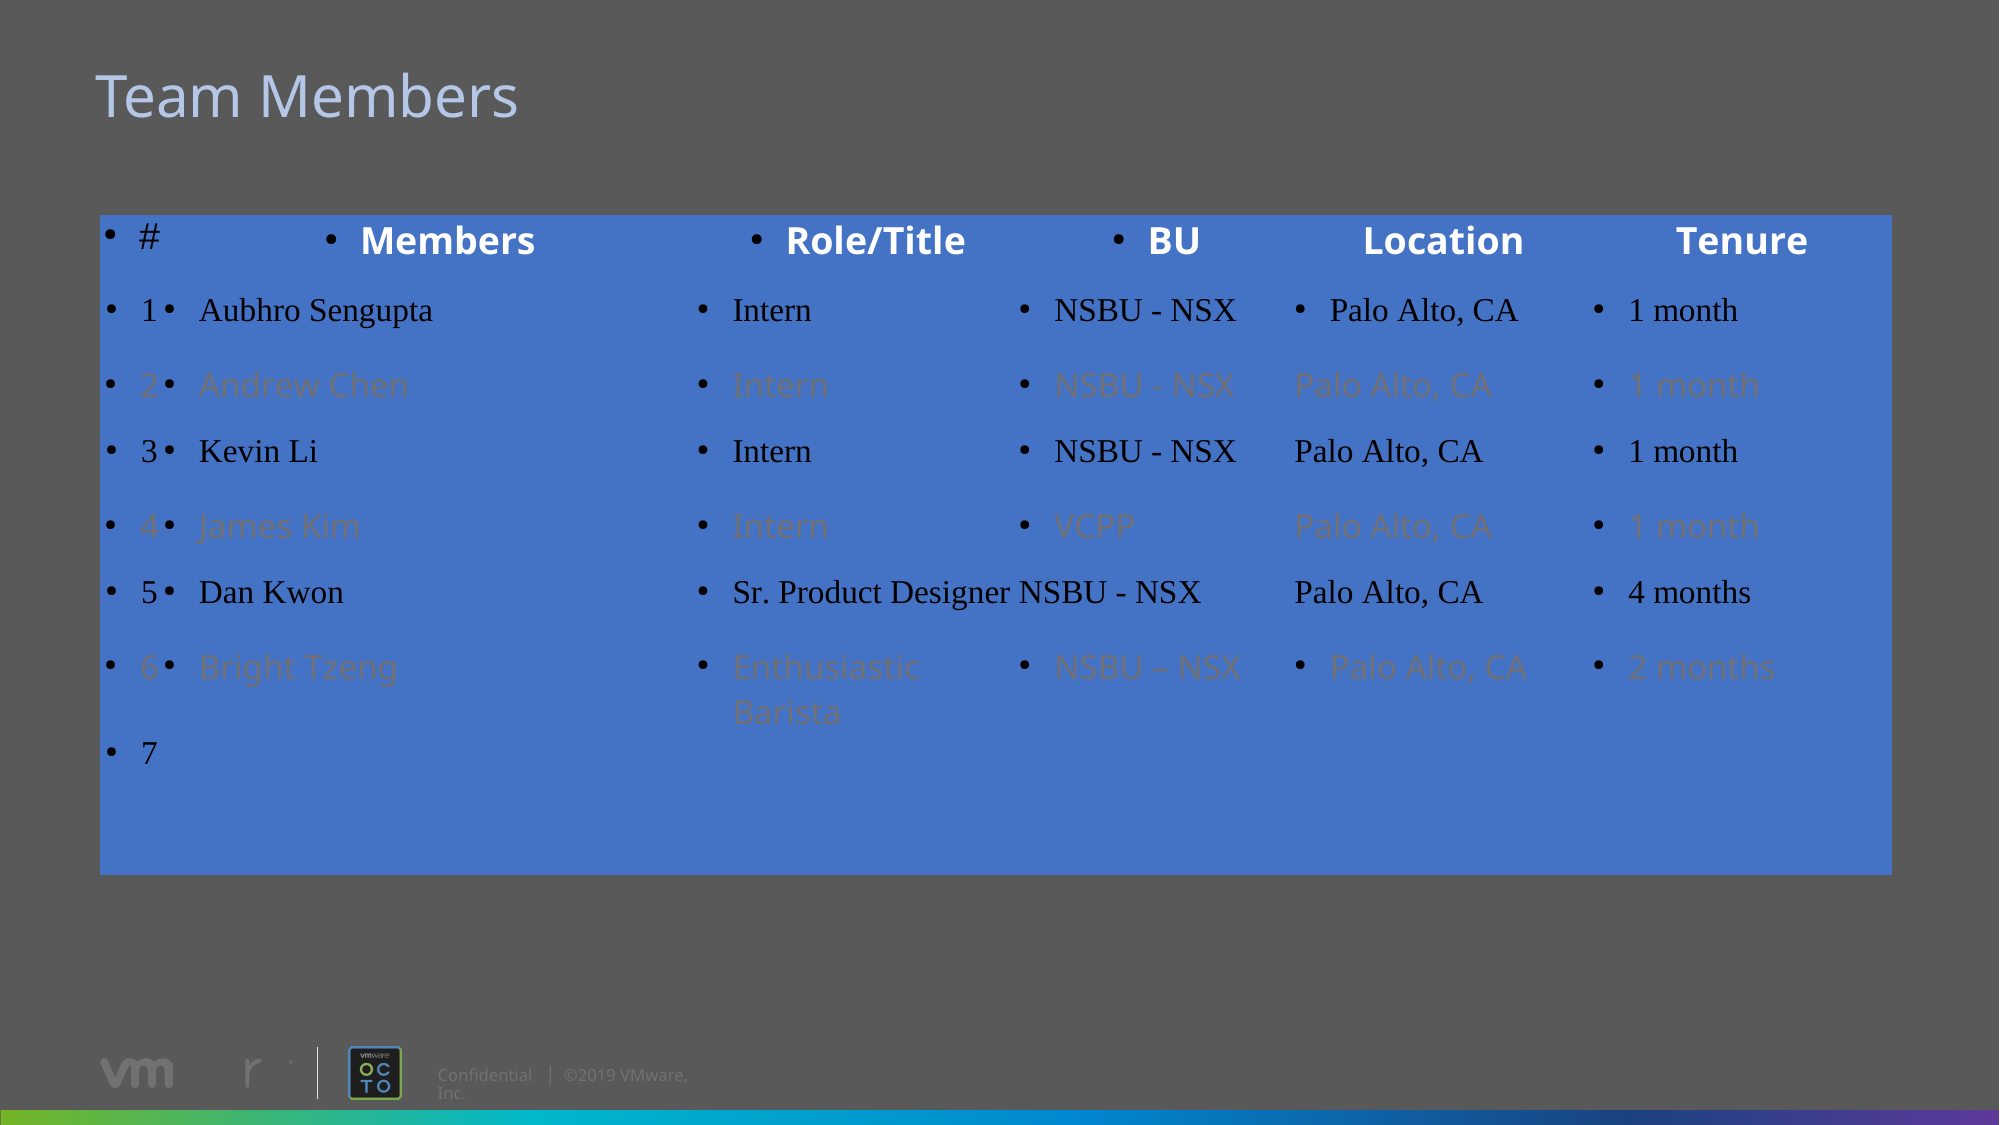

# Team Members
| # | Members | Role/Title | BU | Location | Tenure |
| --- | --- | --- | --- | --- | --- |
| 1 | Aubhro Sengupta | Intern | NSBU - NSX | Palo Alto, CA | 1 month |
| 2 | Andrew Chen | Intern | NSBU - NSX | Palo Alto, CA | 1 month |
| 3 | Kevin Li | Intern | NSBU - NSX | Palo Alto, CA | 1 month |
| 4 | James Kim | Intern | VCPP | Palo Alto, CA | 1 month |
| 5 | Dan Kwon | Sr. Product Designer | NSBU - NSX | Palo Alto, CA | 4 months |
| 6 | Bright Tzeng | Enthusiastic Barista | NSBU – NSX | Palo Alto, CA | 2 months |
| 7 | | | | | |
| | | | | | |